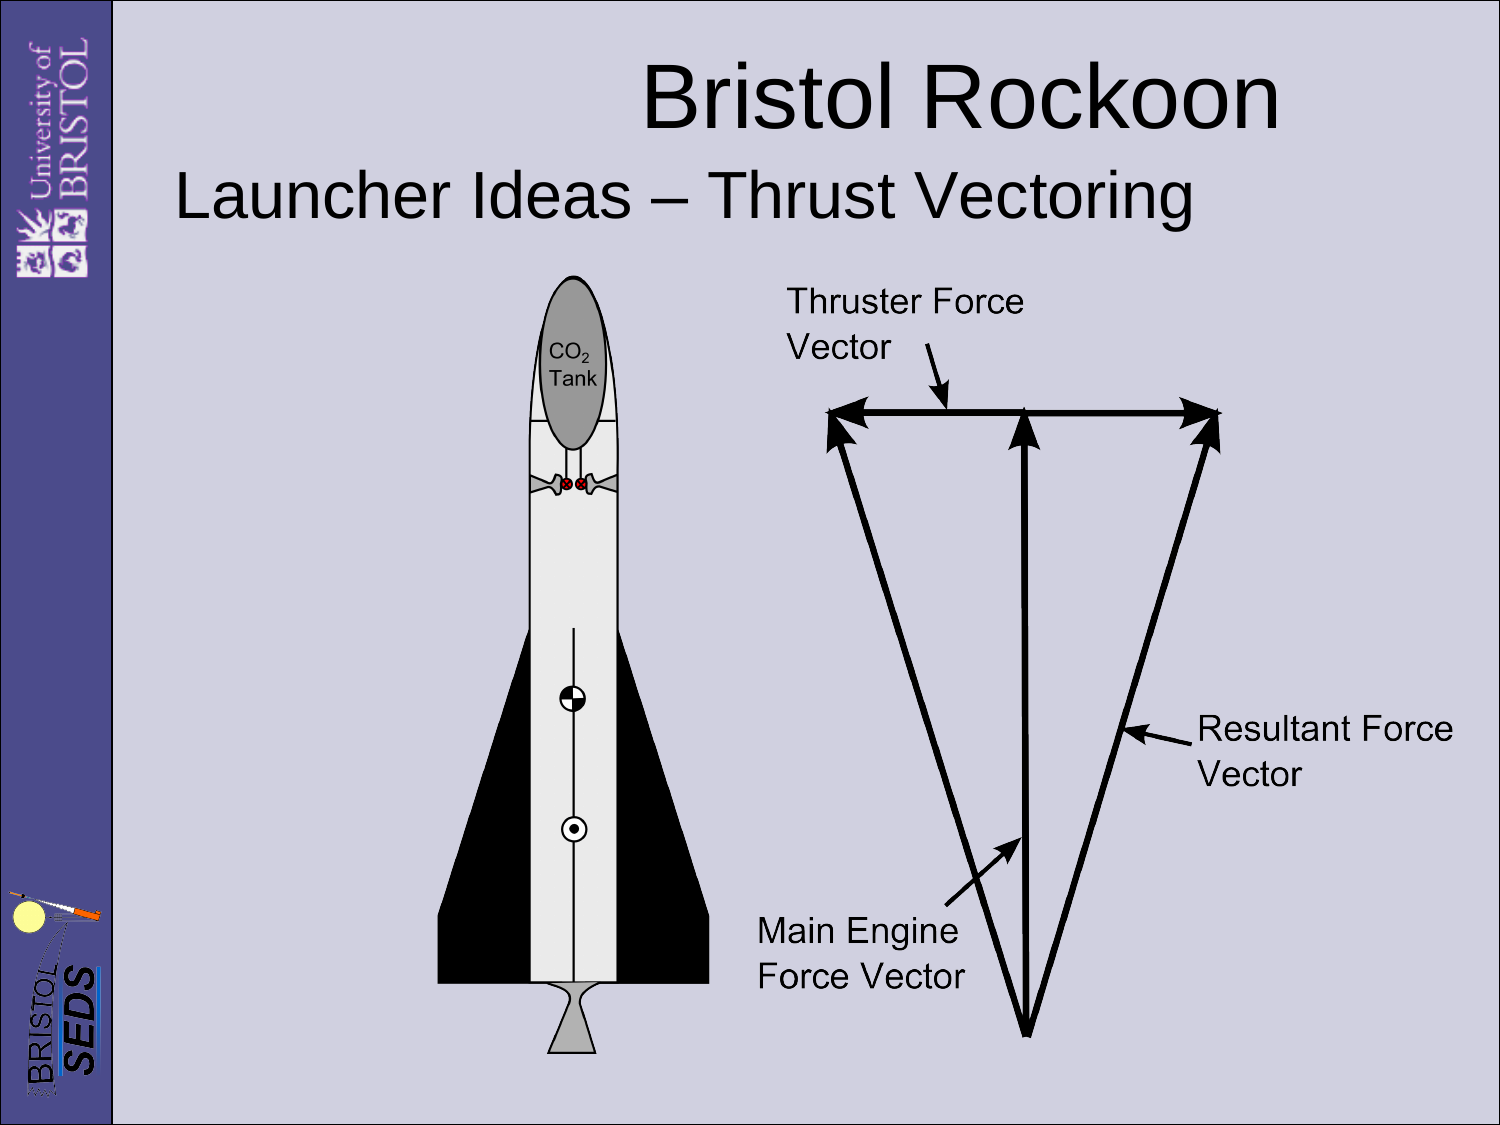

Bristol Rockoon
Launcher Ideas – Thrust Vectoring